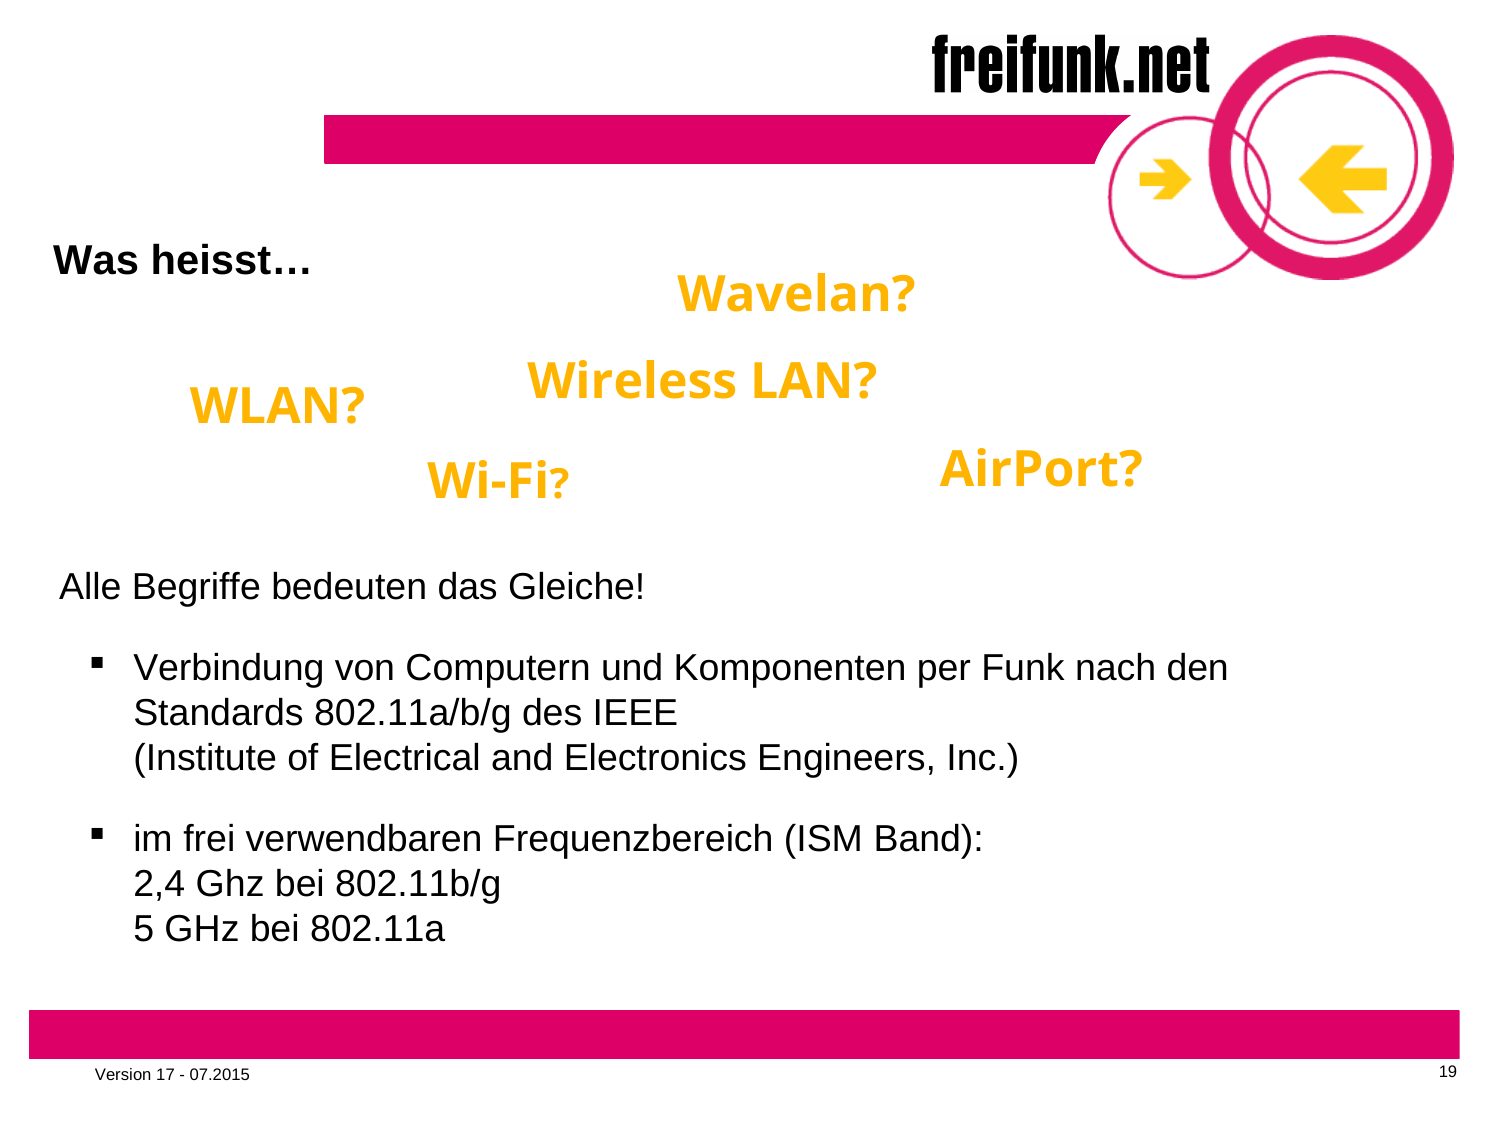

Was heisst…
Wavelan?
Wireless LAN?
WLAN?
AirPort?
Wi-Fi?
Alle Begriffe bedeuten das Gleiche!
Verbindung von Computern und Komponenten per Funk nach den Standards 802.11a/b/g des IEEE
(Institute of Electrical and Electronics Engineers, Inc.)
im frei verwendbaren Frequenzbereich (ISM Band):
2,4 Ghz bei 802.11b/g
5 GHz bei 802.11a
19
Version 17 - 07.2015